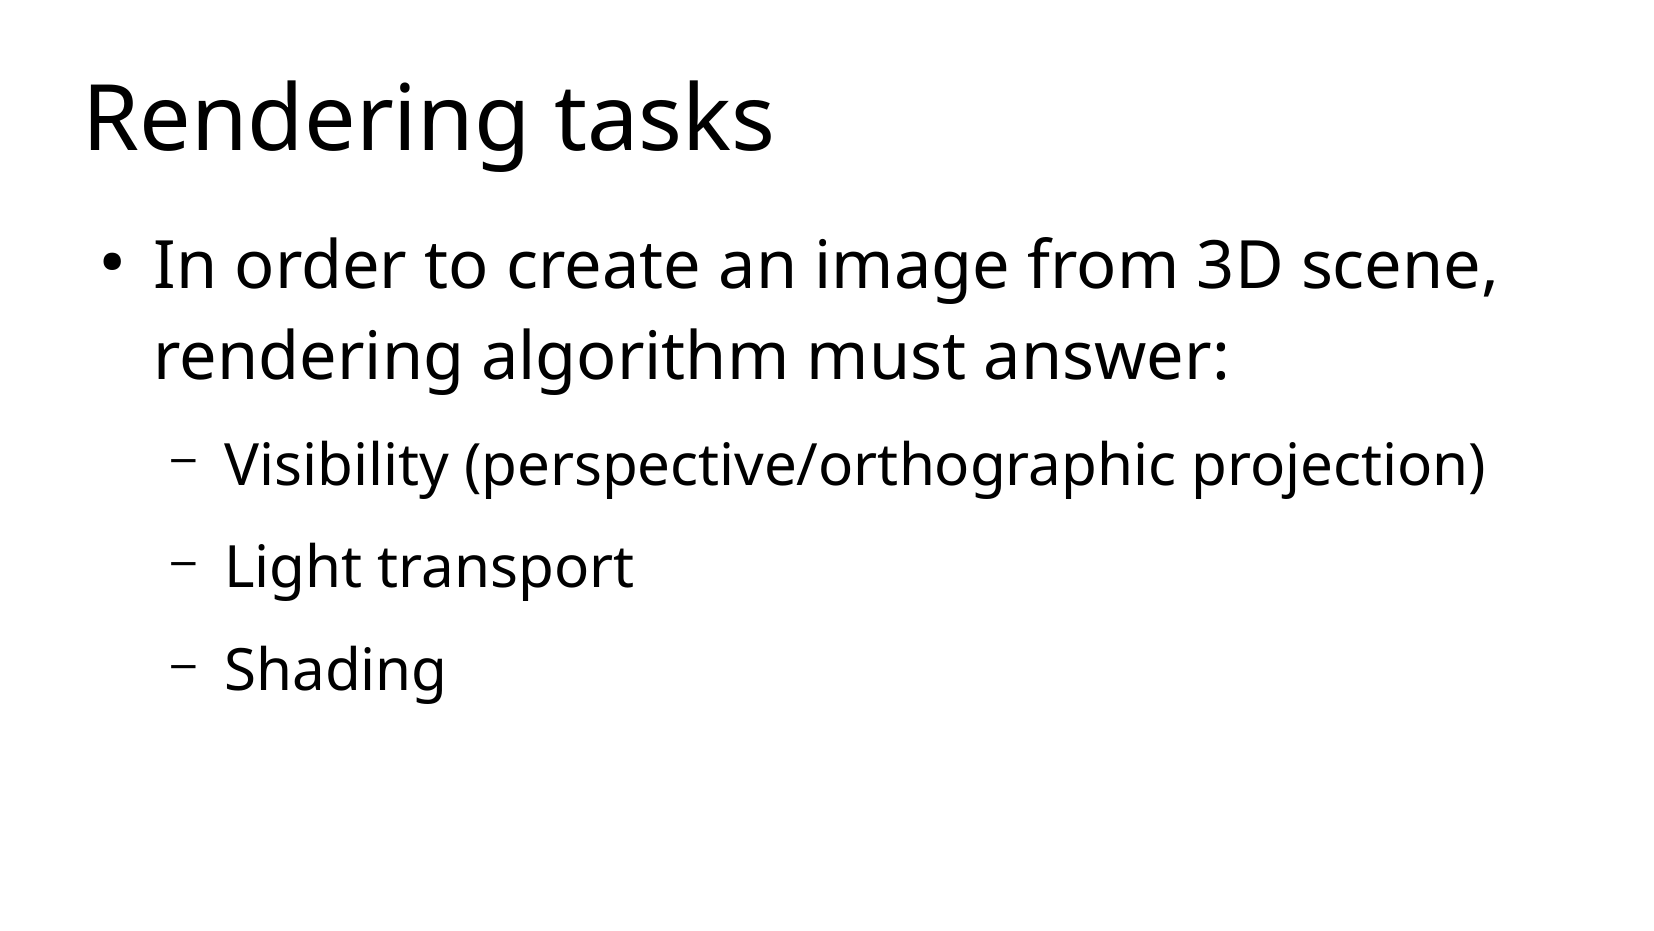

# Rendering tasks
In order to create an image from 3D scene, rendering algorithm must answer:
Visibility (perspective/orthographic projection)
Light transport
Shading